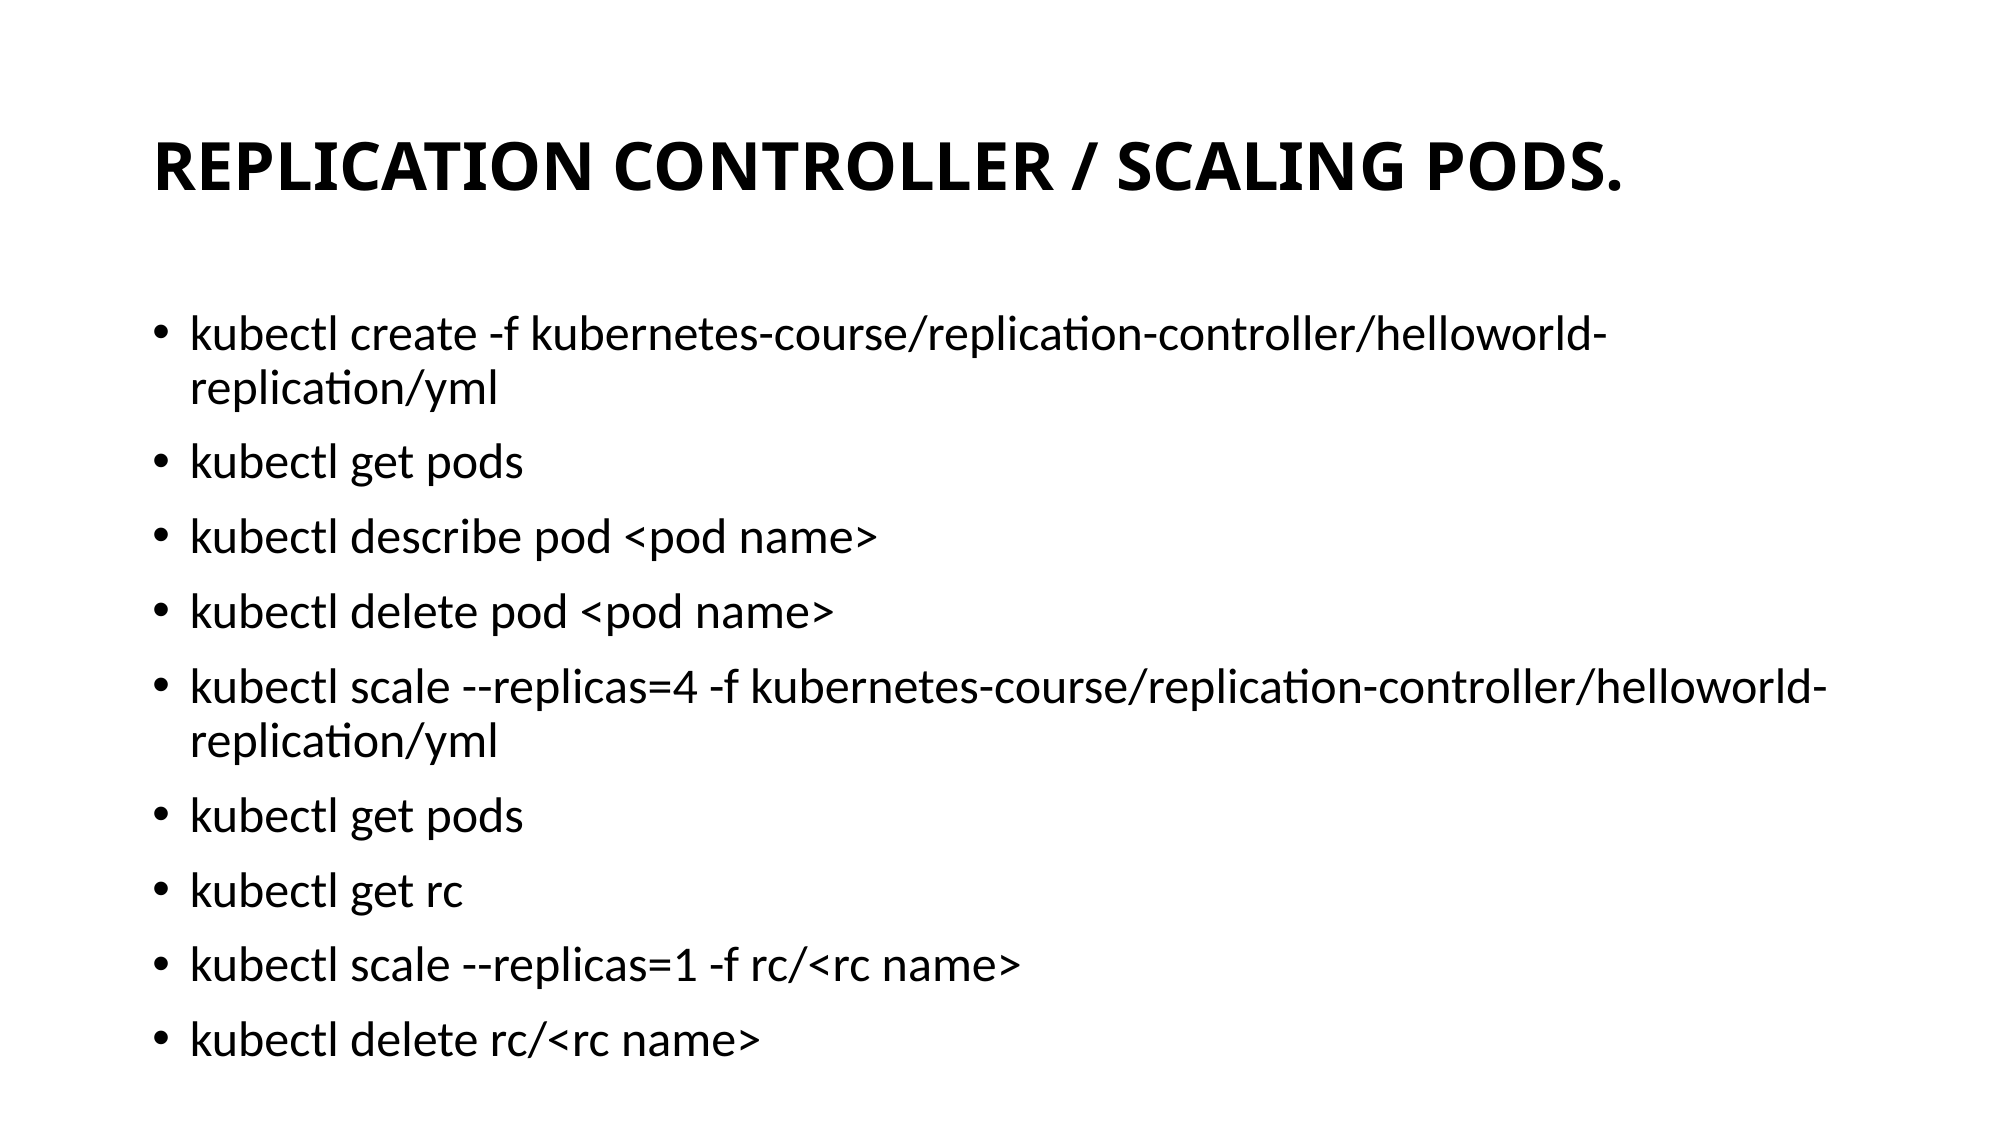

# REPLICATION CONTROLLER / SCALING PODS.
kubectl create -f kubernetes-course/replication-controller/helloworld-replication/yml
kubectl get pods
kubectl describe pod <pod name>
kubectl delete pod <pod name>
kubectl scale --replicas=4 -f kubernetes-course/replication-controller/helloworld-replication/yml
kubectl get pods
kubectl get rc
kubectl scale --replicas=1 -f rc/<rc name>
kubectl delete rc/<rc name>